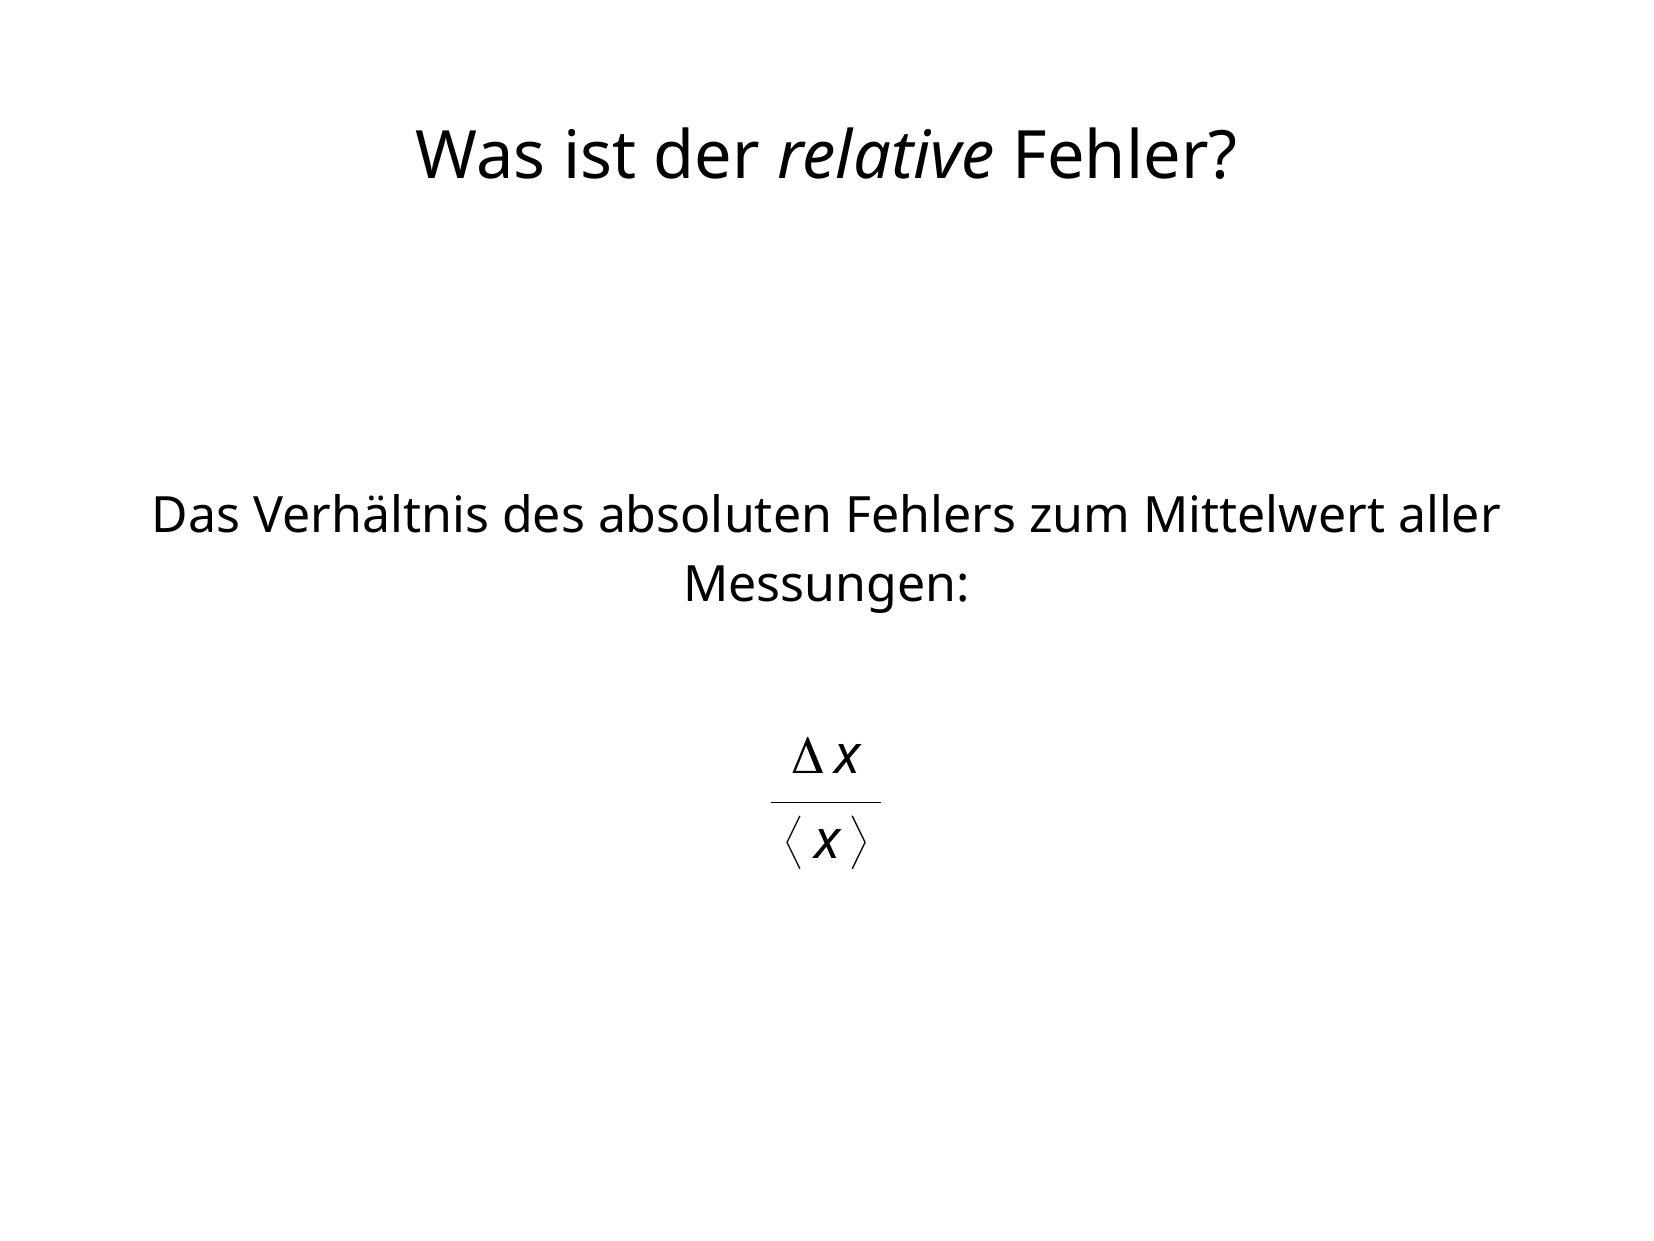

# Was ist der relative Fehler?
Das Verhältnis des absoluten Fehlers zum Mittelwert aller Messungen: